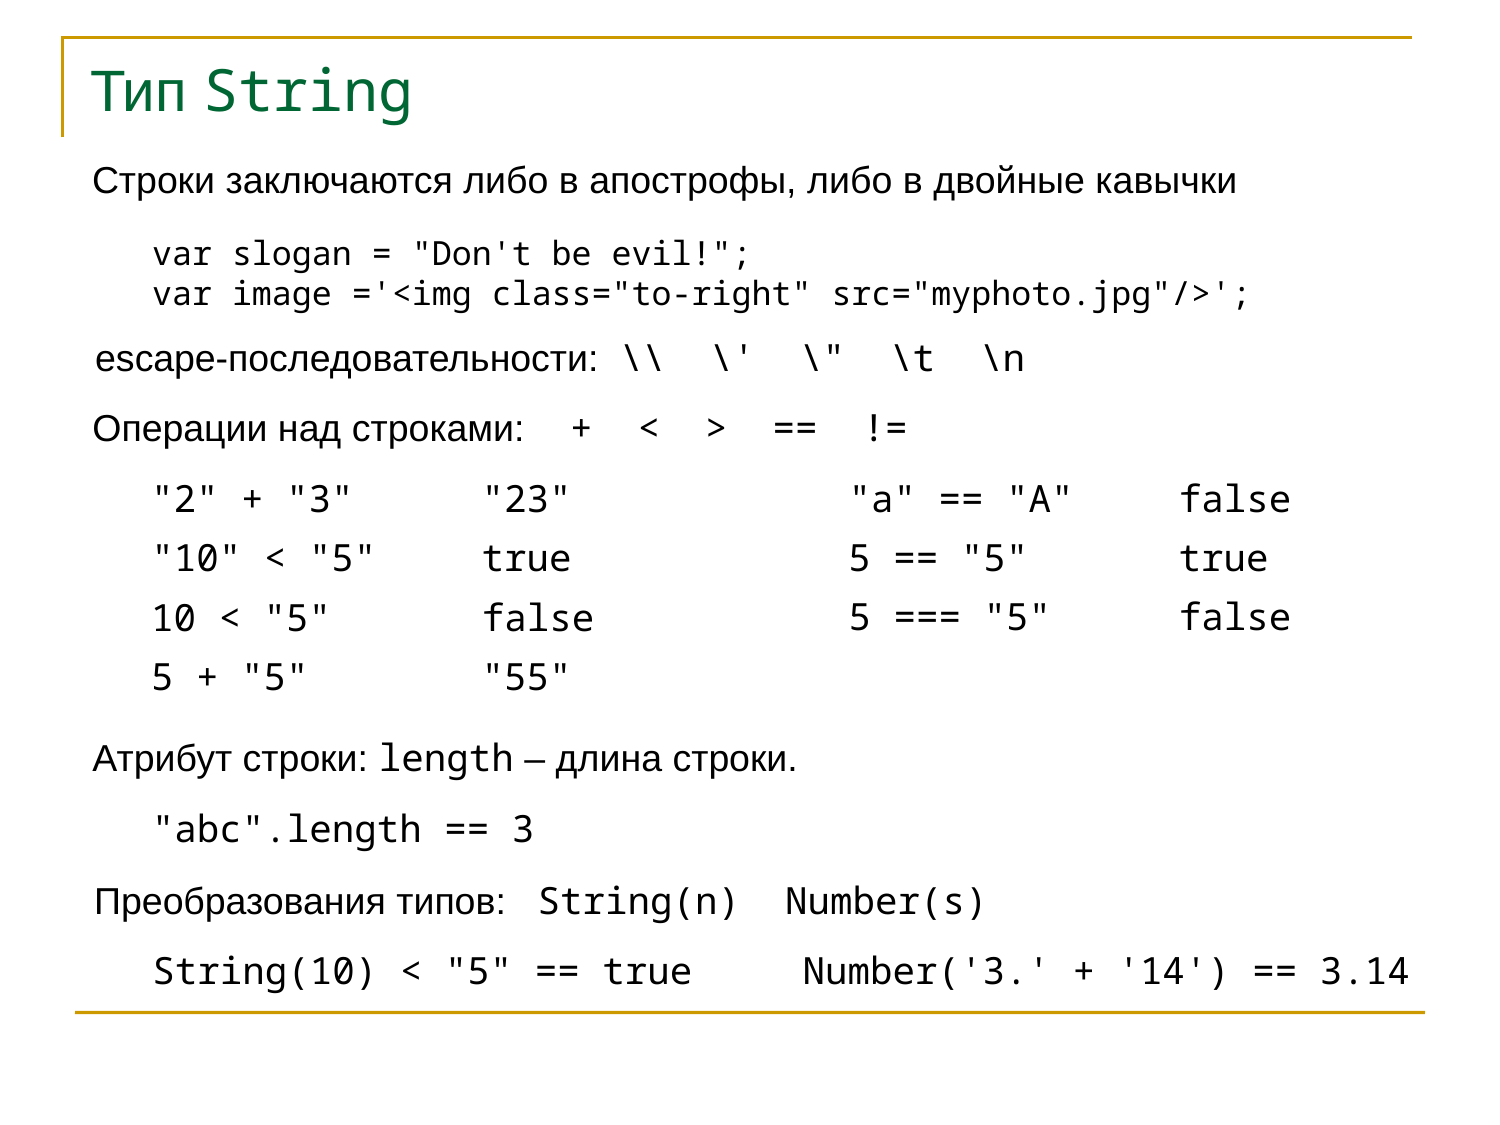

# Тип String
Строки заключаются либо в апострофы, либо в двойные кавычки
var slogan = "Don't be evil!";
var image ='<img class="to-right" src="myphoto.jpg"/>';
escape-последовательности: \\ \' \" \t \n
Операции над строками: + < > == !=
"2" + "3"
"23"
"a" == "A"
false
5 == "5"
true
"10" < "5"
true
5 === "5"
false
10 < "5"
false
5 + "5"
"55"
Атрибут строки: length – длина строки.
"abc".length == 3
Преобразования типов: String(n) Number(s)
String(10) < "5" == true
Number('3.' + '14') == 3.14